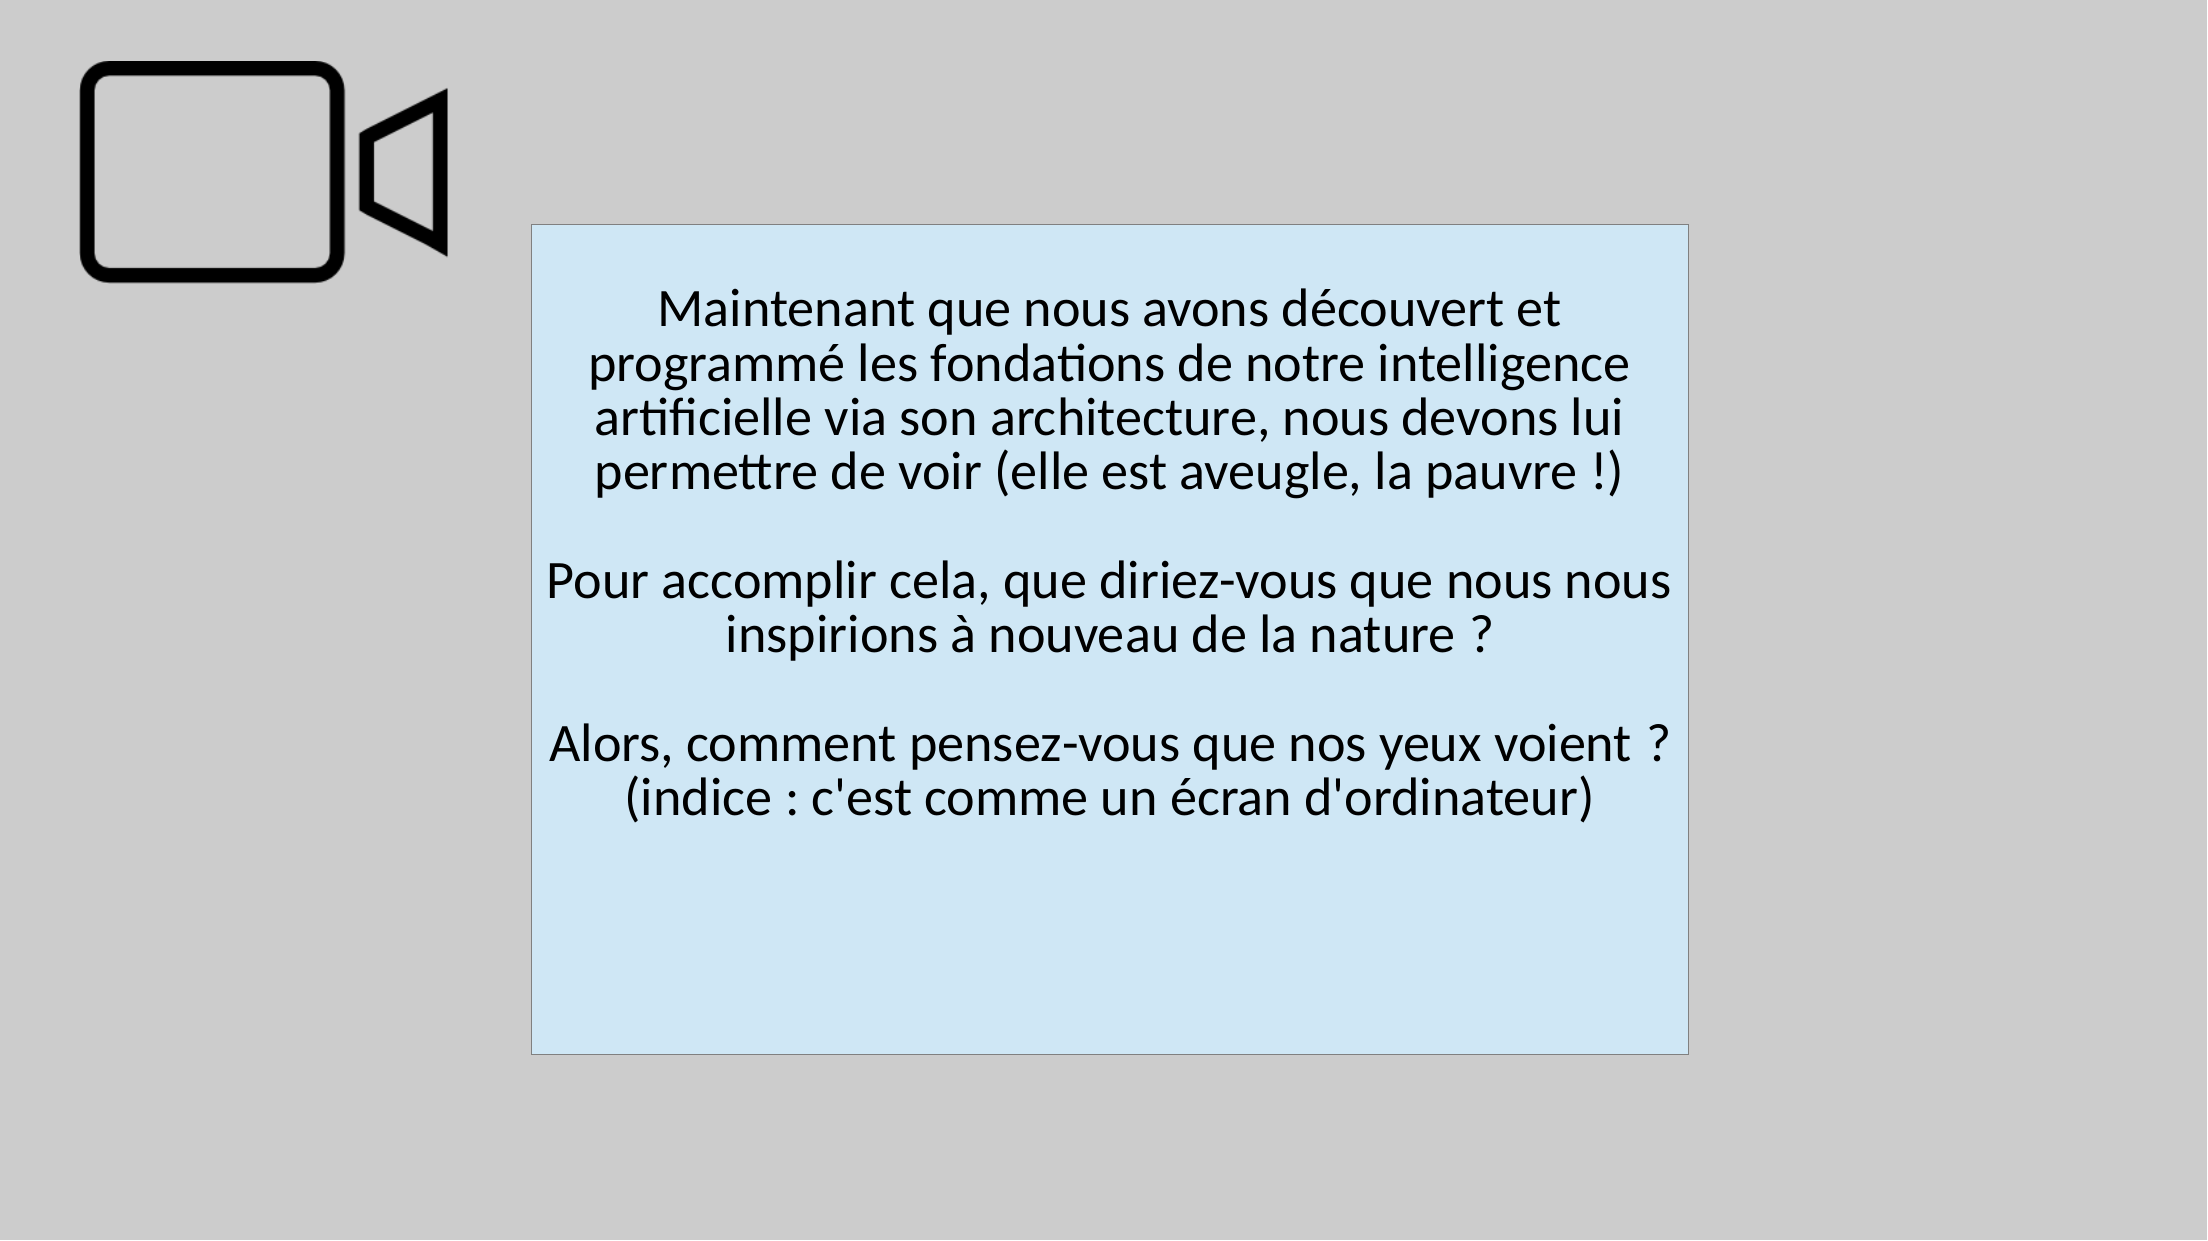

Maintenant que nous avons découvert et programmé les fondations de notre intelligence artificielle via son architecture, nous devons lui permettre de voir (elle est aveugle, la pauvre !)
Pour accomplir cela, que diriez-vous que nous nous inspirions à nouveau de la nature ?
Alors, comment pensez-vous que nos yeux voient ?
(indice : c'est comme un écran d'ordinateur)